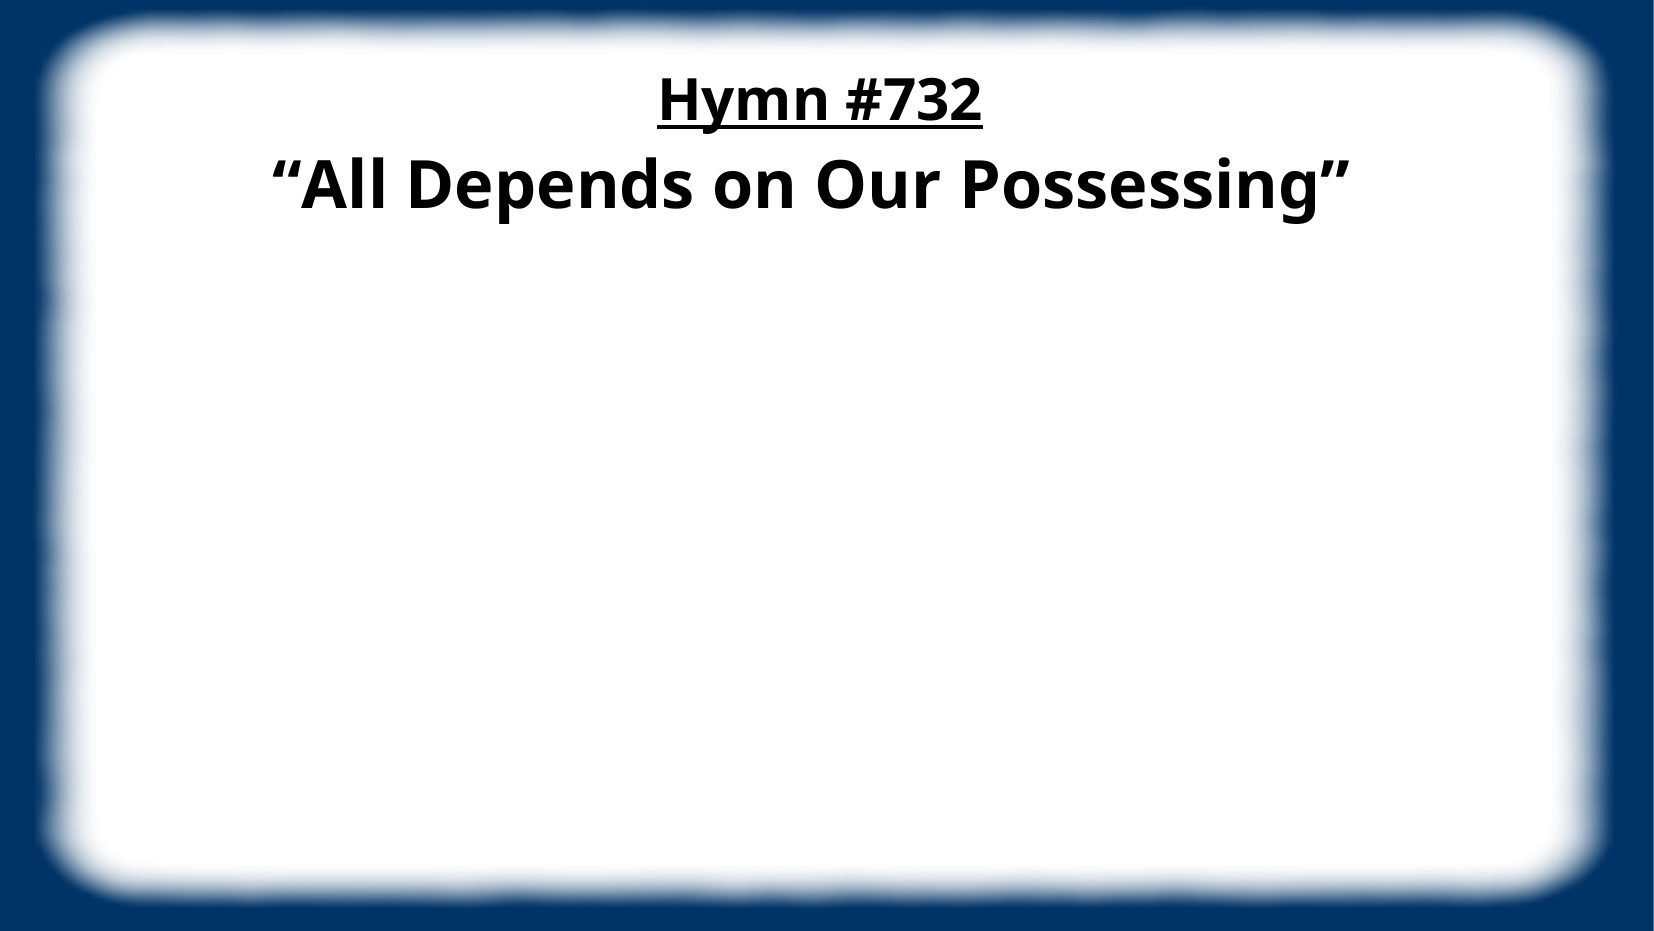

Hymn #732
“All Depends on Our Possessing”